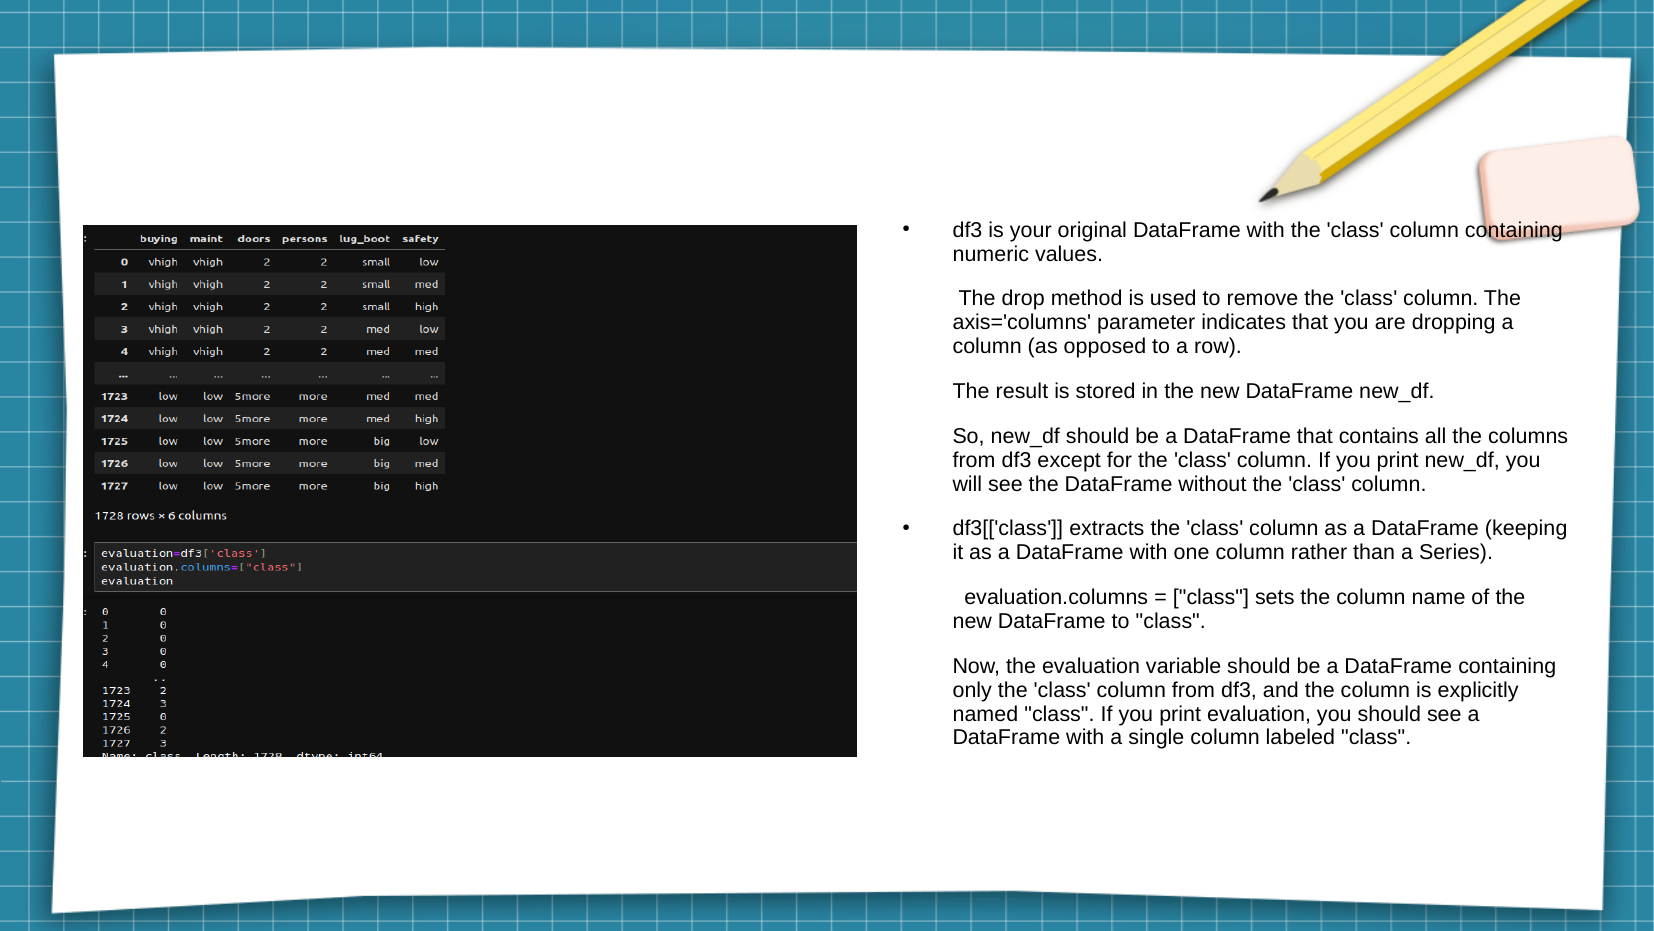

#
df3 is your original DataFrame with the 'class' column containing numeric values.
 The drop method is used to remove the 'class' column. The axis='columns' parameter indicates that you are dropping a column (as opposed to a row).
The result is stored in the new DataFrame new_df.
So, new_df should be a DataFrame that contains all the columns from df3 except for the 'class' column. If you print new_df, you will see the DataFrame without the 'class' column.
df3[['class']] extracts the 'class' column as a DataFrame (keeping it as a DataFrame with one column rather than a Series).
 evaluation.columns = ["class"] sets the column name of the new DataFrame to "class".
Now, the evaluation variable should be a DataFrame containing only the 'class' column from df3, and the column is explicitly named "class". If you print evaluation, you should see a DataFrame with a single column labeled "class".